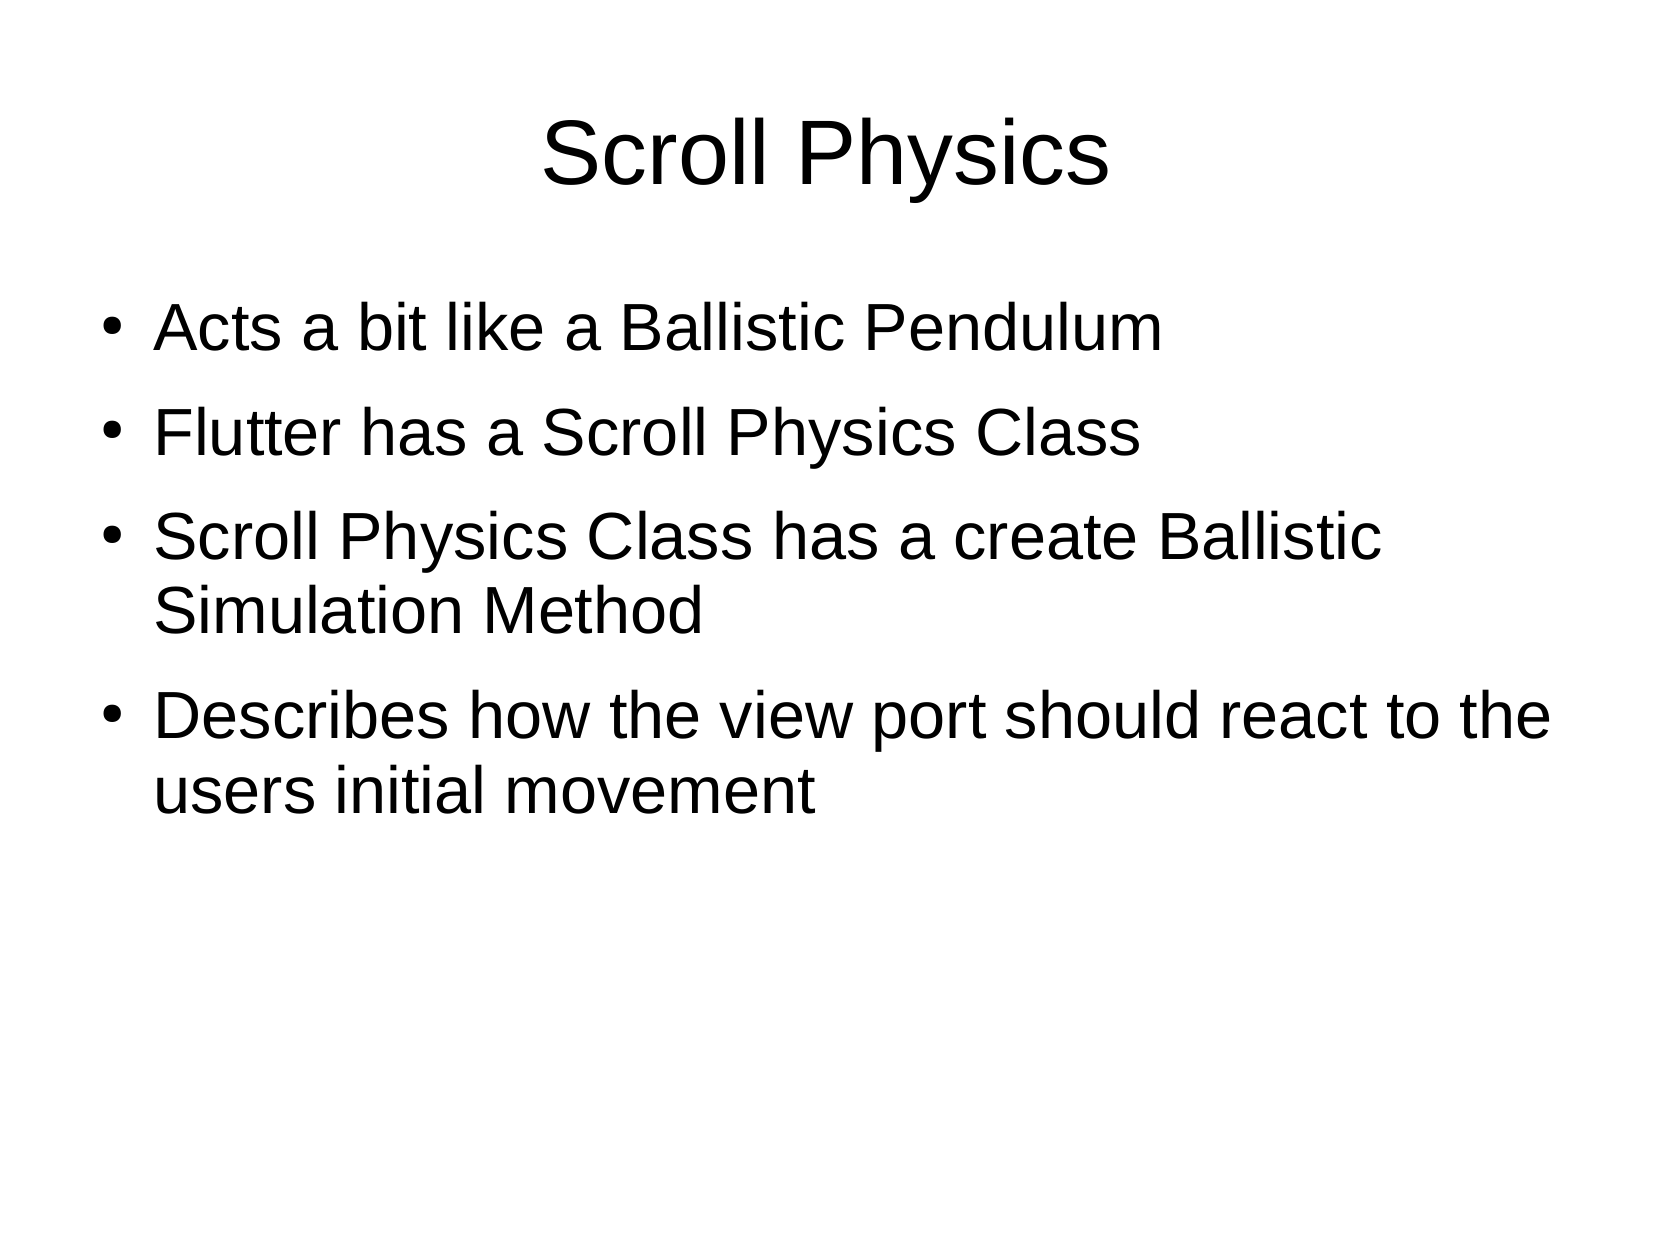

# Scroll Physics
Acts a bit like a Ballistic Pendulum
Flutter has a Scroll Physics Class
Scroll Physics Class has a create Ballistic Simulation Method
Describes how the view port should react to the users initial movement